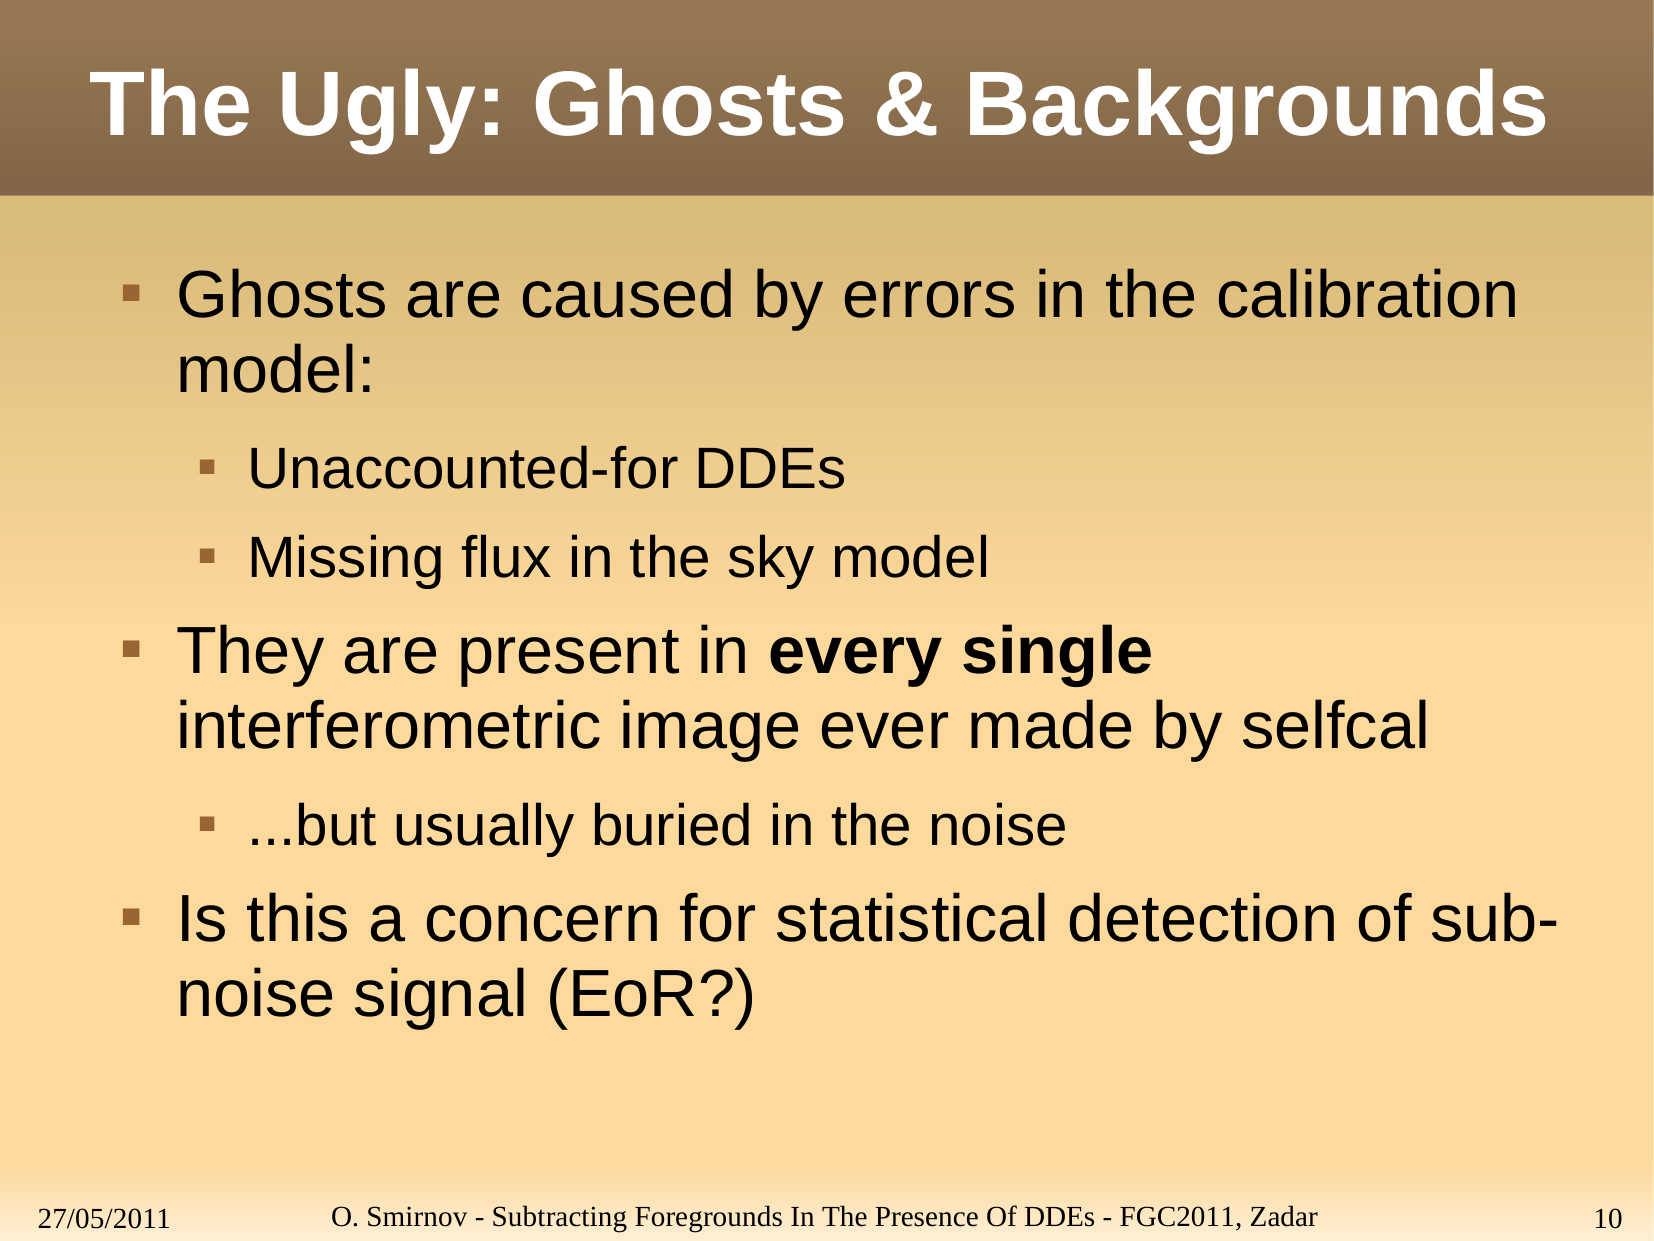

# The Ugly: Ghosts & Backgrounds
Ghosts are caused by errors in the calibration model:
Unaccounted-for DDEs
Missing flux in the sky model
They are present in every single interferometric image ever made by selfcal
...but usually buried in the noise
Is this a concern for statistical detection of sub-noise signal (EoR?)
O. Smirnov - Subtracting Foregrounds In The Presence Of DDEs - FGC2011, Zadar
27/05/2011
10